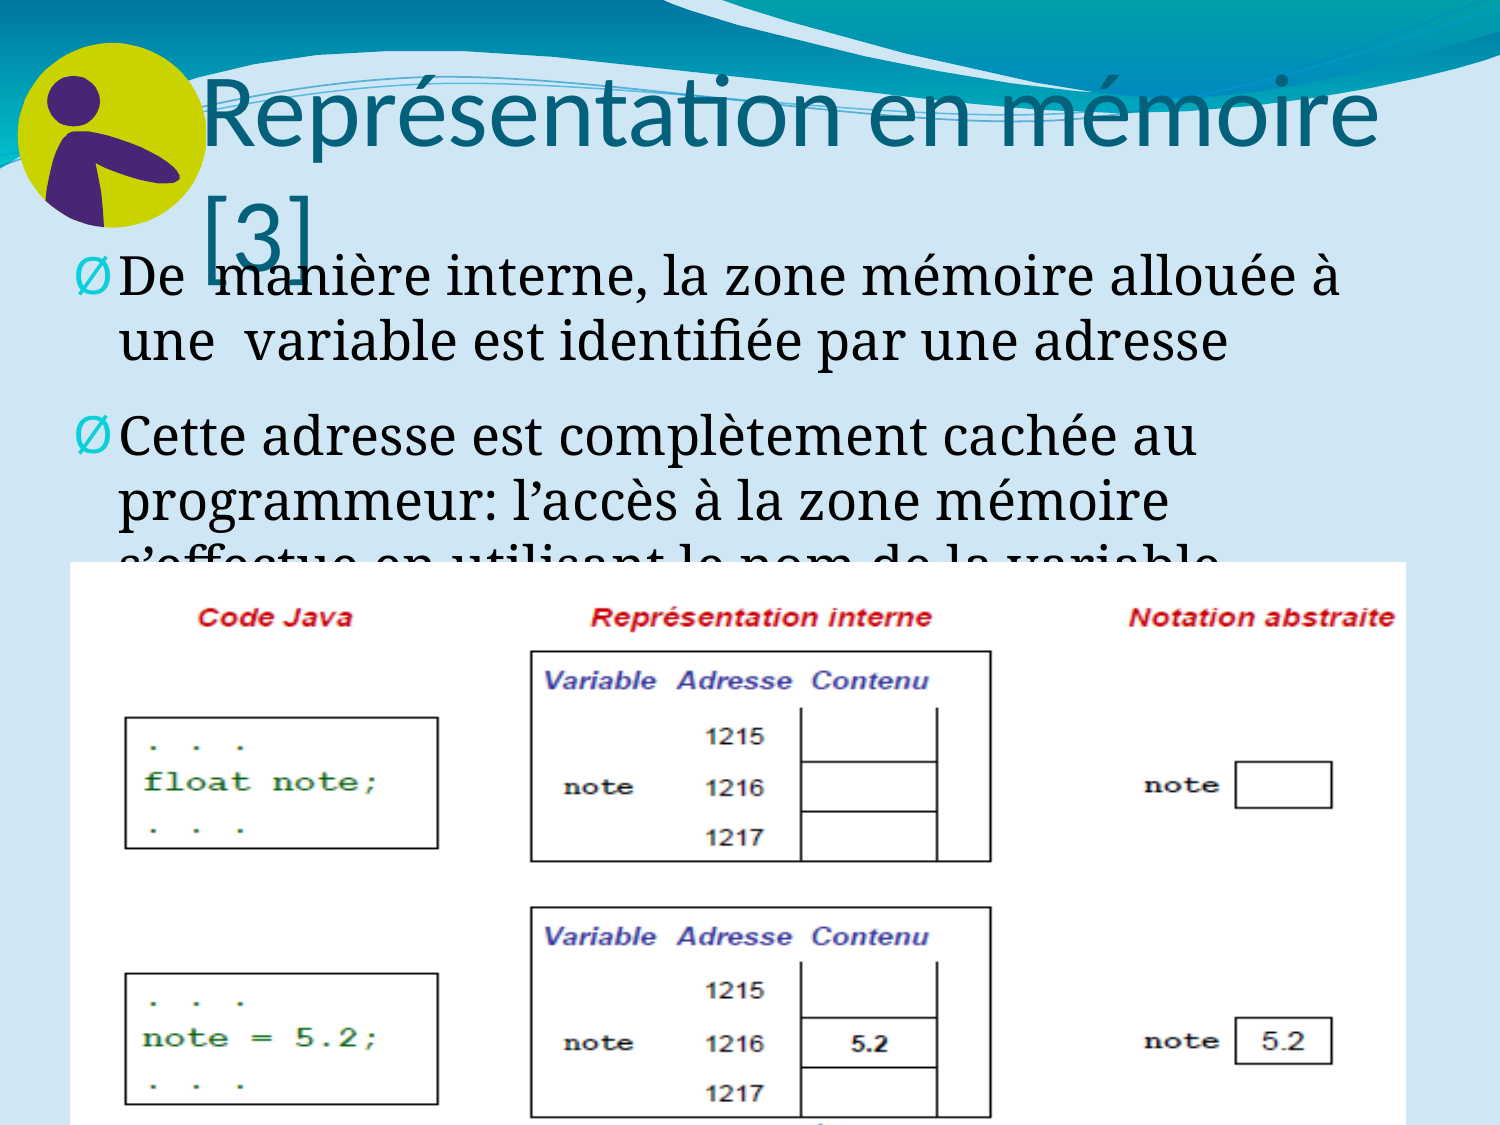

# Représentation en mémoire [3]
De manière interne, la zone mémoire allouée à une variable est identifiée par une adresse
Cette adresse est complètement cachée au programmeur: l’accès à la zone mémoire s’effectue en utilisant le nom de la variable.